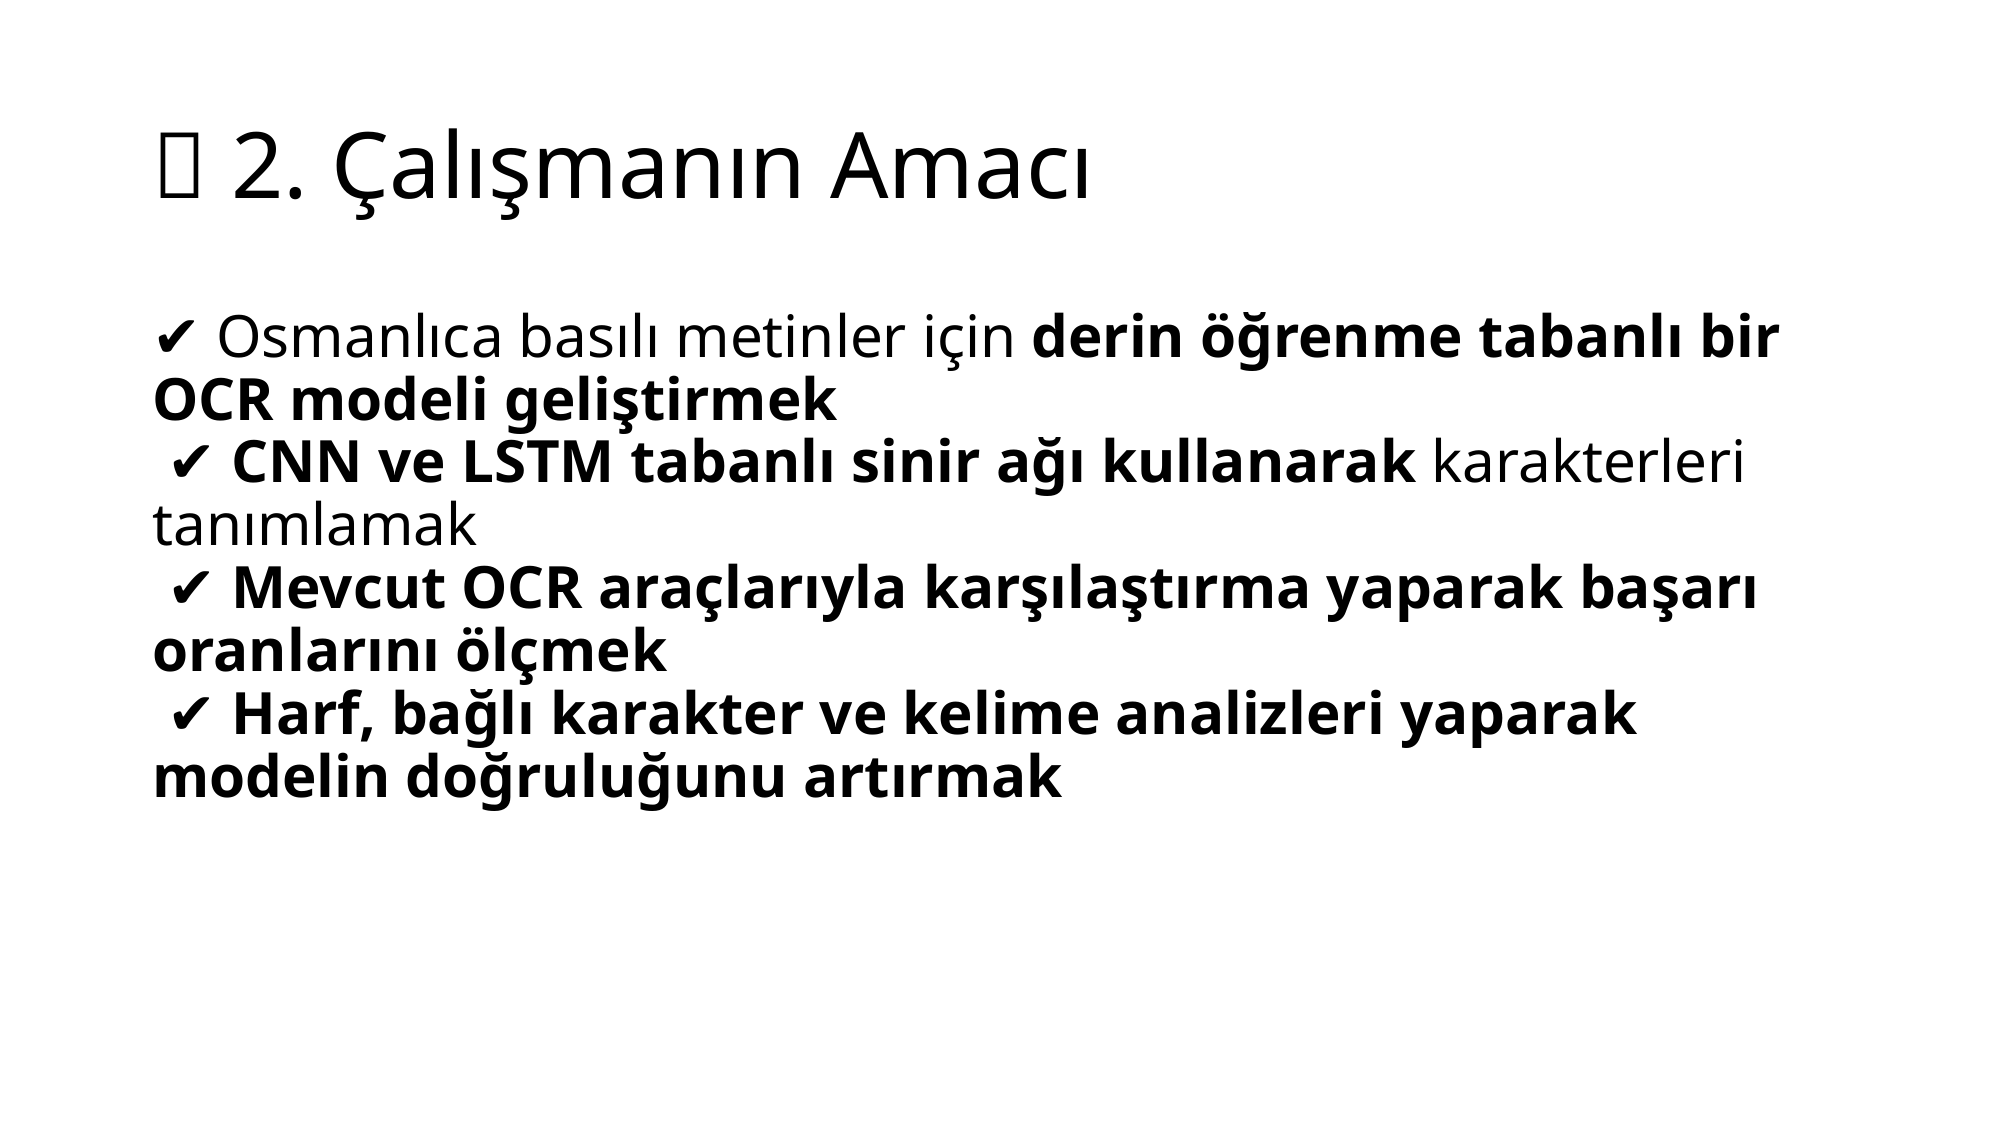

# 📌 2. Çalışmanın Amacı
✔ Osmanlıca basılı metinler için derin öğrenme tabanlı bir OCR modeli geliştirmek
 ✔ CNN ve LSTM tabanlı sinir ağı kullanarak karakterleri tanımlamak
 ✔ Mevcut OCR araçlarıyla karşılaştırma yaparak başarı oranlarını ölçmek
 ✔ Harf, bağlı karakter ve kelime analizleri yaparak modelin doğruluğunu artırmak